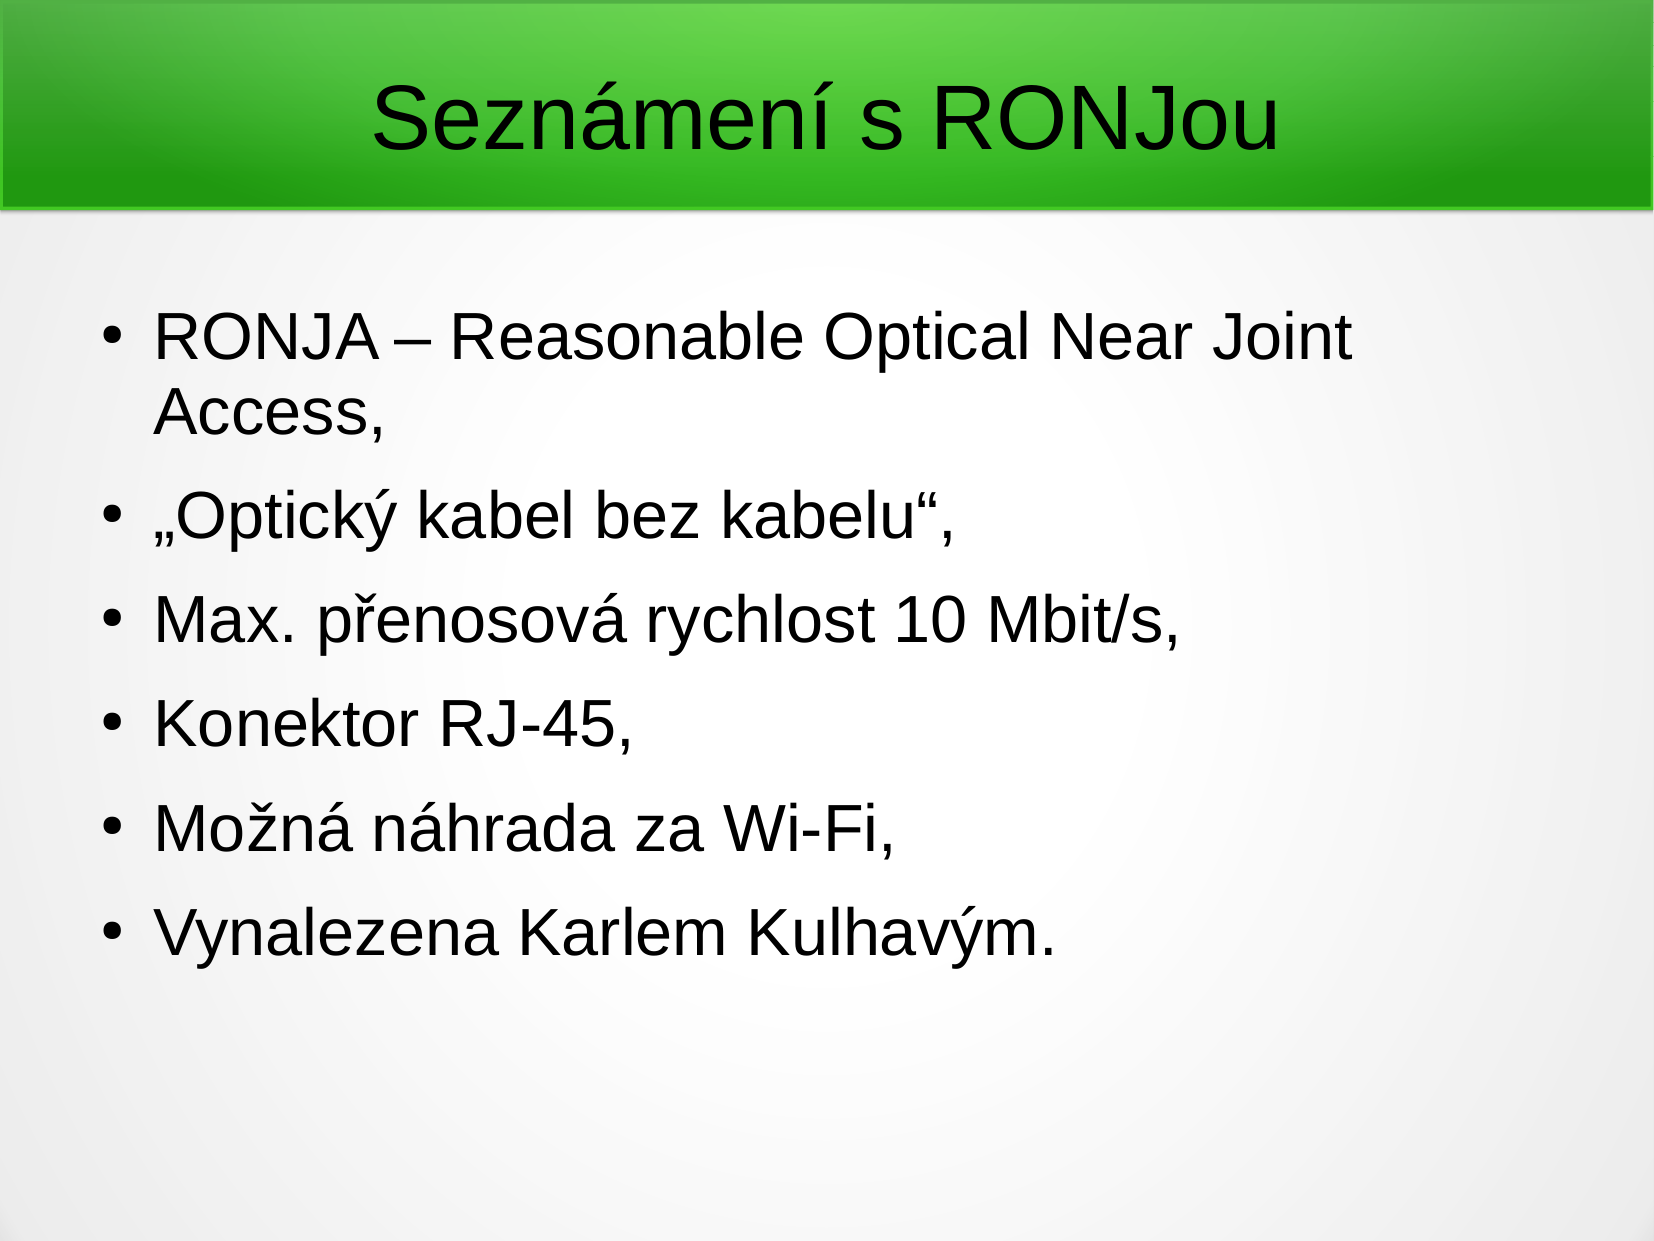

# Seznámení s RONJou
RONJA – Reasonable Optical Near Joint Access,
„Optický kabel bez kabelu“,
Max. přenosová rychlost 10 Mbit/s,
Konektor RJ-45,
Možná náhrada za Wi-Fi,
Vynalezena Karlem Kulhavým.